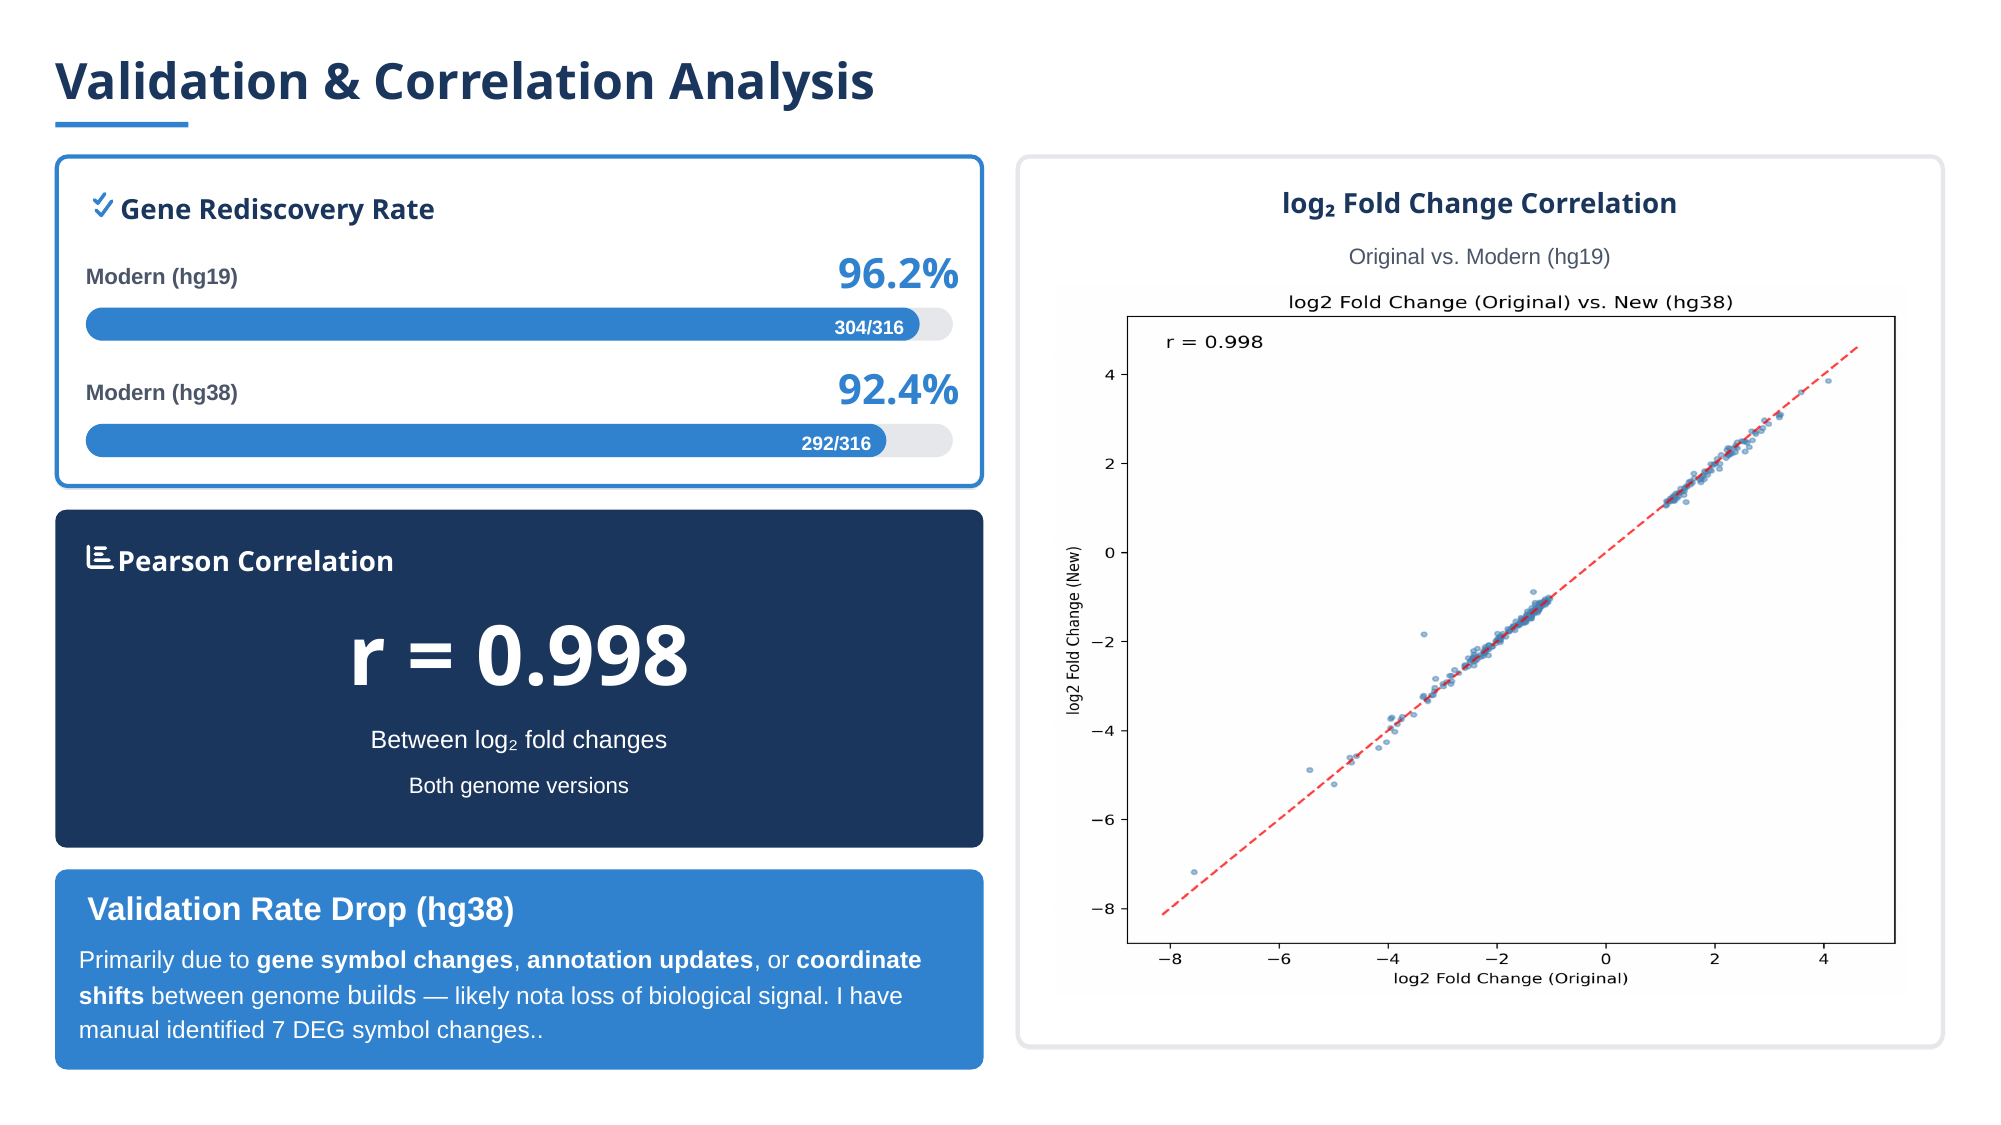

Validation & Correlation Analysis
log₂ Fold Change Correlation
Gene Rediscovery Rate
Original vs. Modern (hg19)
96.2%
Modern (hg19)
304/316
92.4%
Modern (hg38)
292/316
Pearson Correlation
r = 0.998
Between log₂ fold changes
Both genome versions
Validation Rate Drop (hg38)
Primarily due to gene symbol changes, annotation updates, or coordinate shifts between genome builds — likely nota loss of biological signal. I have manual identified 7 DEG symbol changes..